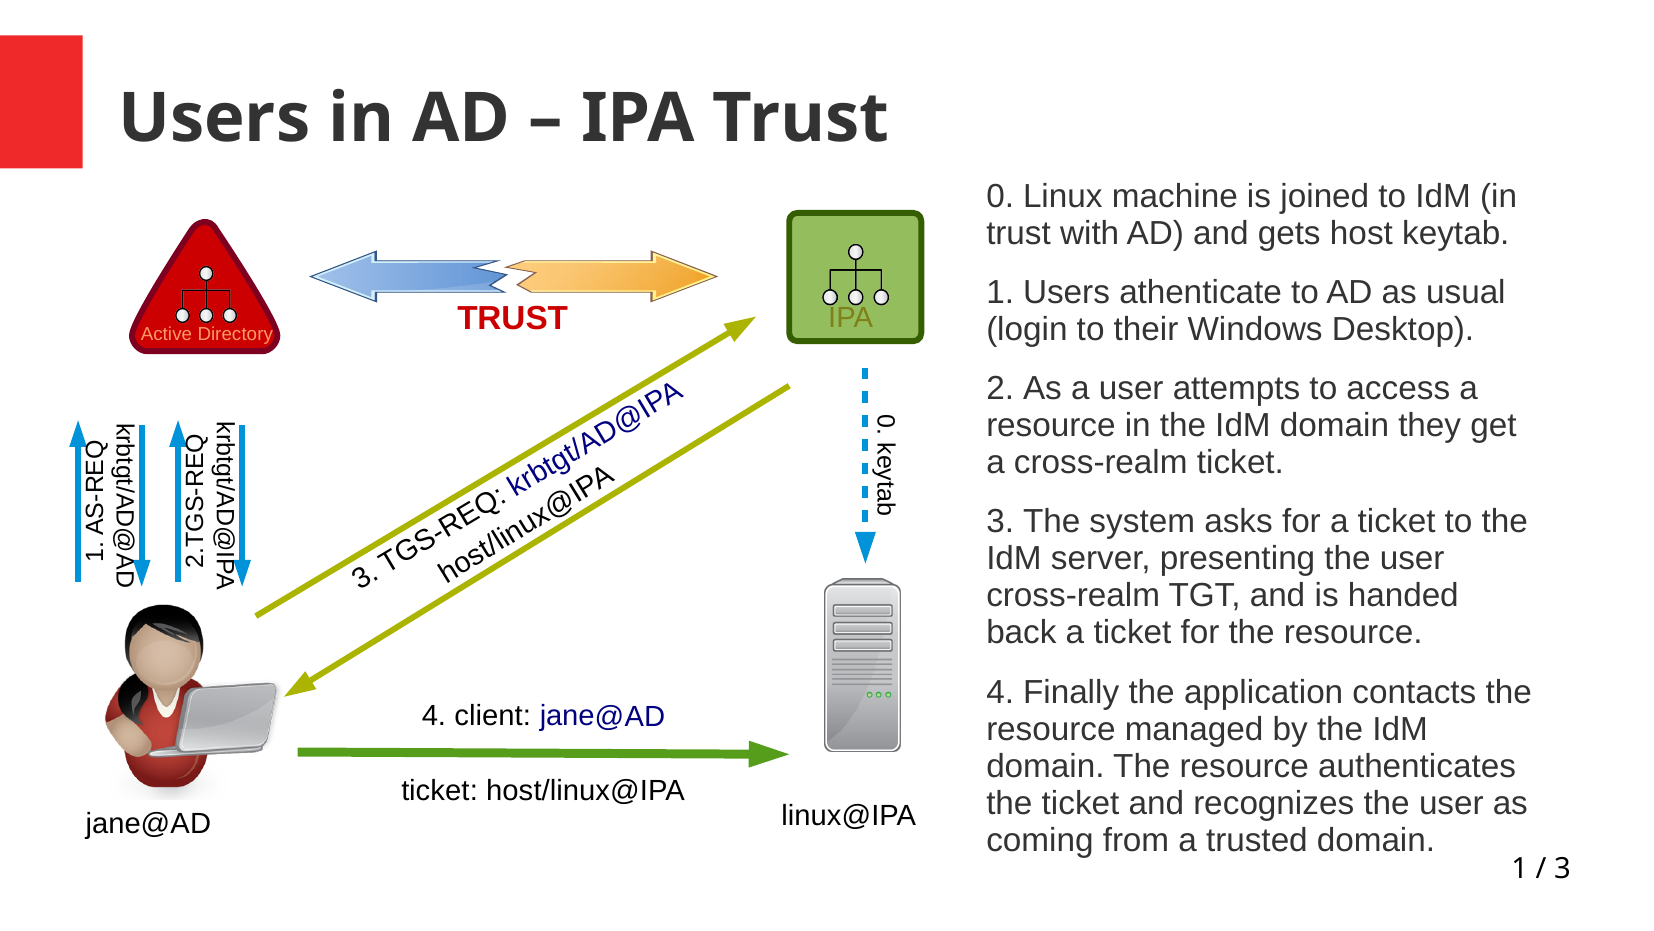

# Users in AD – IPA Trust
 Linux machine is joined to IdM (in trust with AD) and gets host keytab.
 Users athenticate to AD as usual (login to their Windows Desktop).
 As a user attempts to access a resource in the IdM domain they get a cross-realm ticket.
 The system asks for a ticket to the IdM server, presenting the user cross-realm TGT, and is handed back a ticket for the resource.
 Finally the application contacts the resource managed by the IdM domain. The resource authenticates the ticket and recognizes the user as coming from a trusted domain.
IPA
Active Directory
TRUST
3. TGS-REQ: krbtgt/AD@IPA
0. keytab
host/linux@IPA
1. AS-REQ
2.TGS-REQ
krbtgt/AD@AD
krbtgt/AD@IPA
4. client: jane@AD
ticket: host/linux@IPA
linux@IPA
jane@AD
1